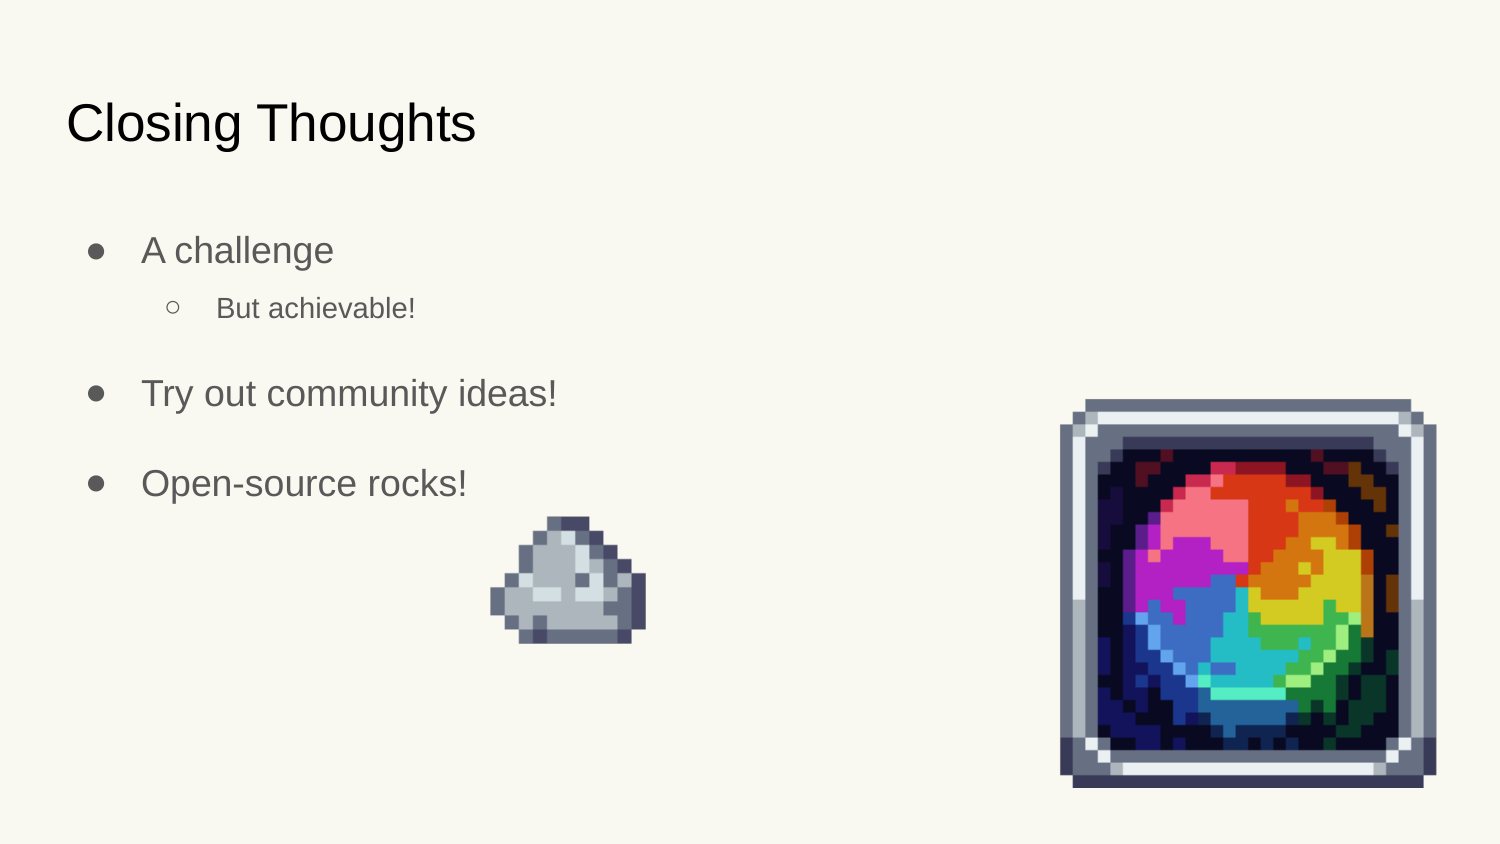

# Closing Thoughts
A challenge
But achievable!
Try out community ideas!
Open-source rocks!